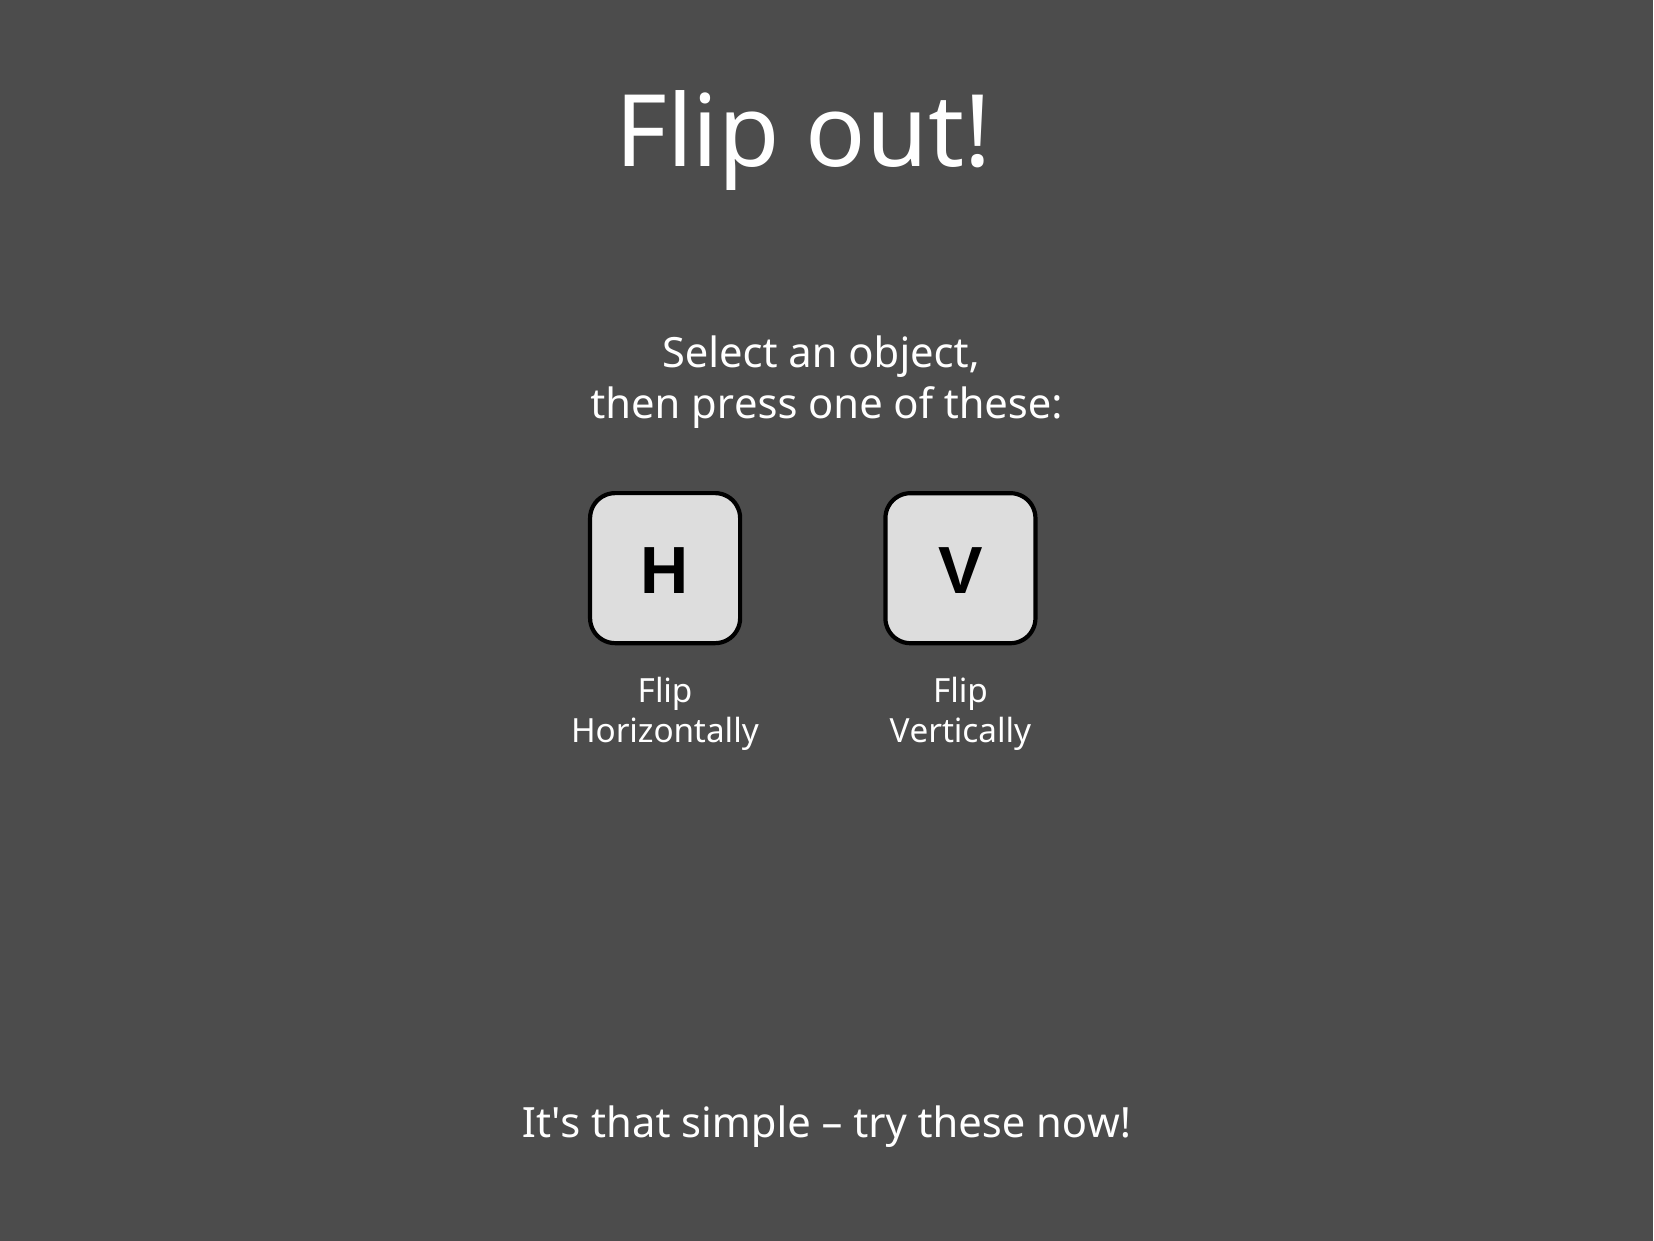

# Flip out!
Select an object,
then press one of these:
H
V
Flip Horizontally
Flip
Vertically
It's that simple – try these now!